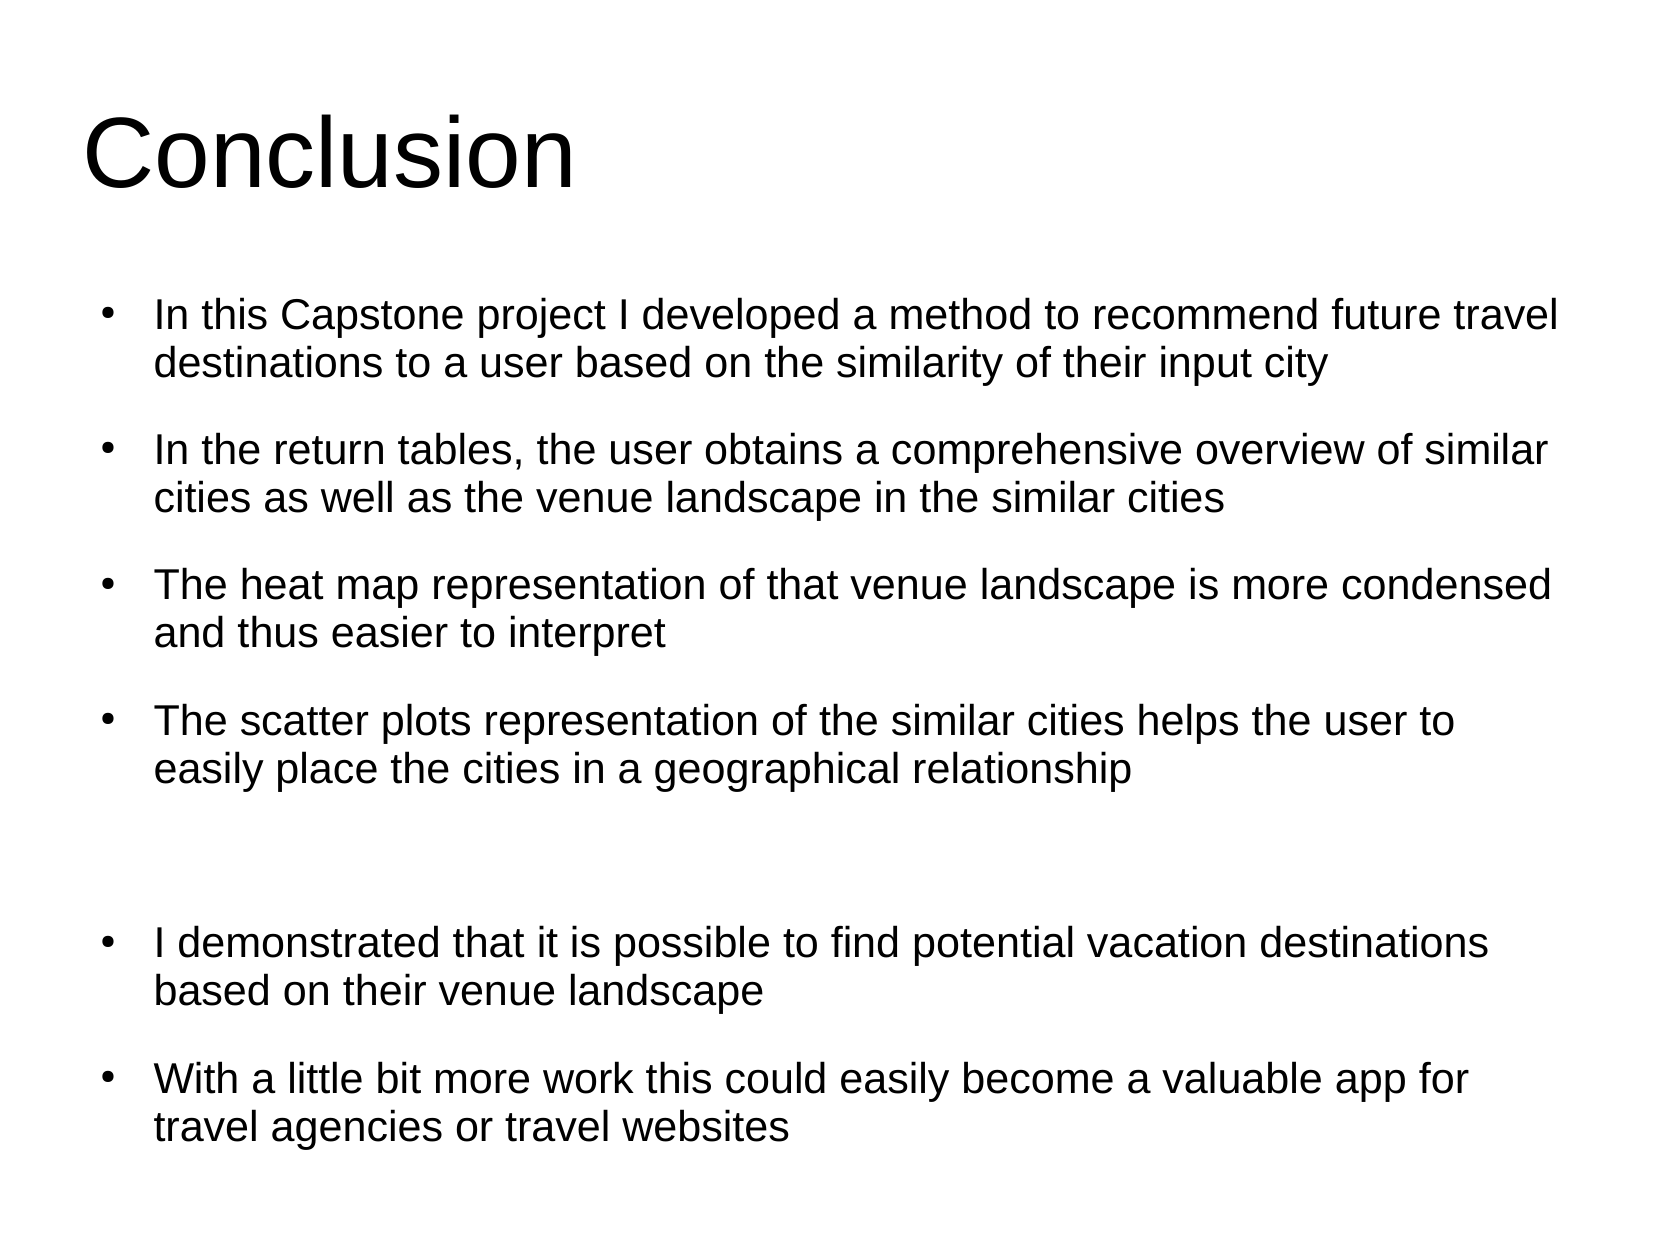

# Conclusion
In this Capstone project I developed a method to recommend future travel destinations to a user based on the similarity of their input city
In the return tables, the user obtains a comprehensive overview of similar cities as well as the venue landscape in the similar cities
The heat map representation of that venue landscape is more condensed and thus easier to interpret
The scatter plots representation of the similar cities helps the user to easily place the cities in a geographical relationship
I demonstrated that it is possible to find potential vacation destinations based on their venue landscape
With a little bit more work this could easily become a valuable app for travel agencies or travel websites